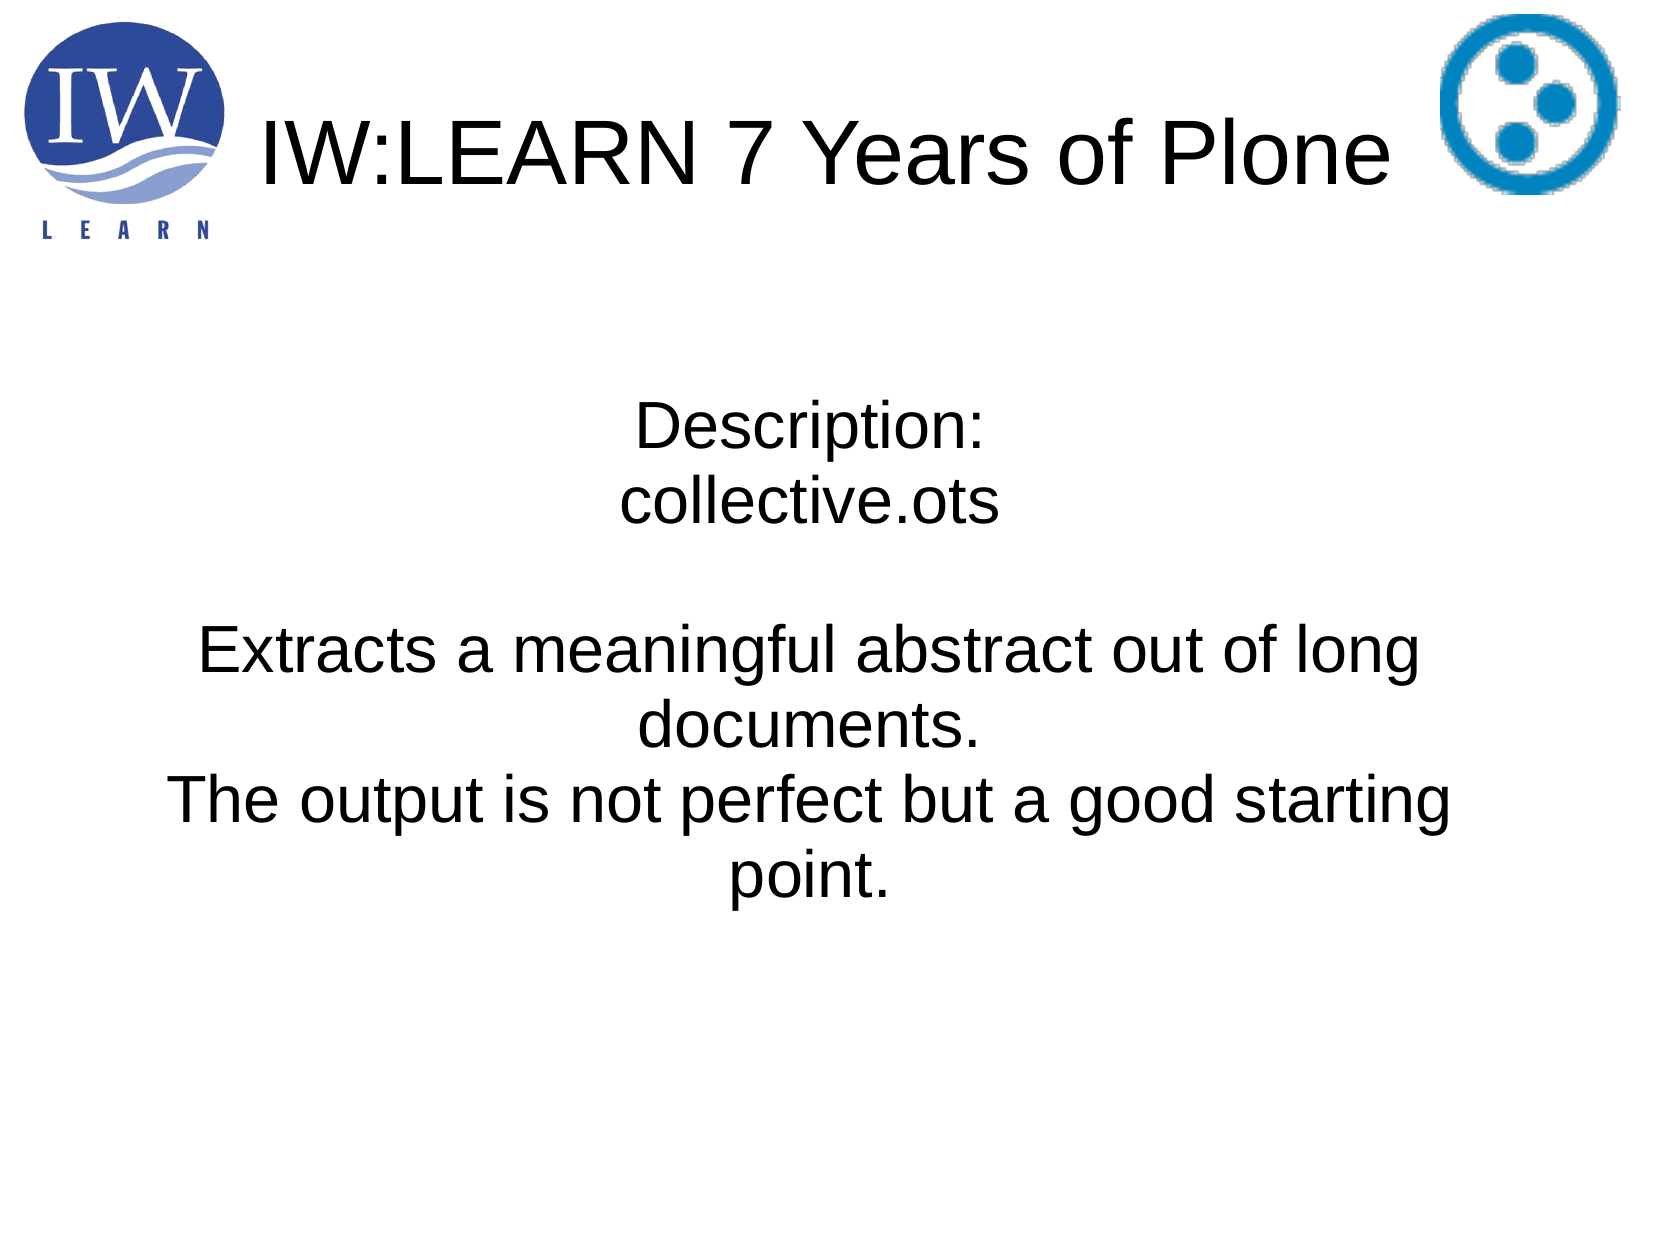

# IW:LEARN 7 Years of Plone
Description:
collective.ots
Extracts a meaningful abstract out of long documents.
The output is not perfect but a good starting point.